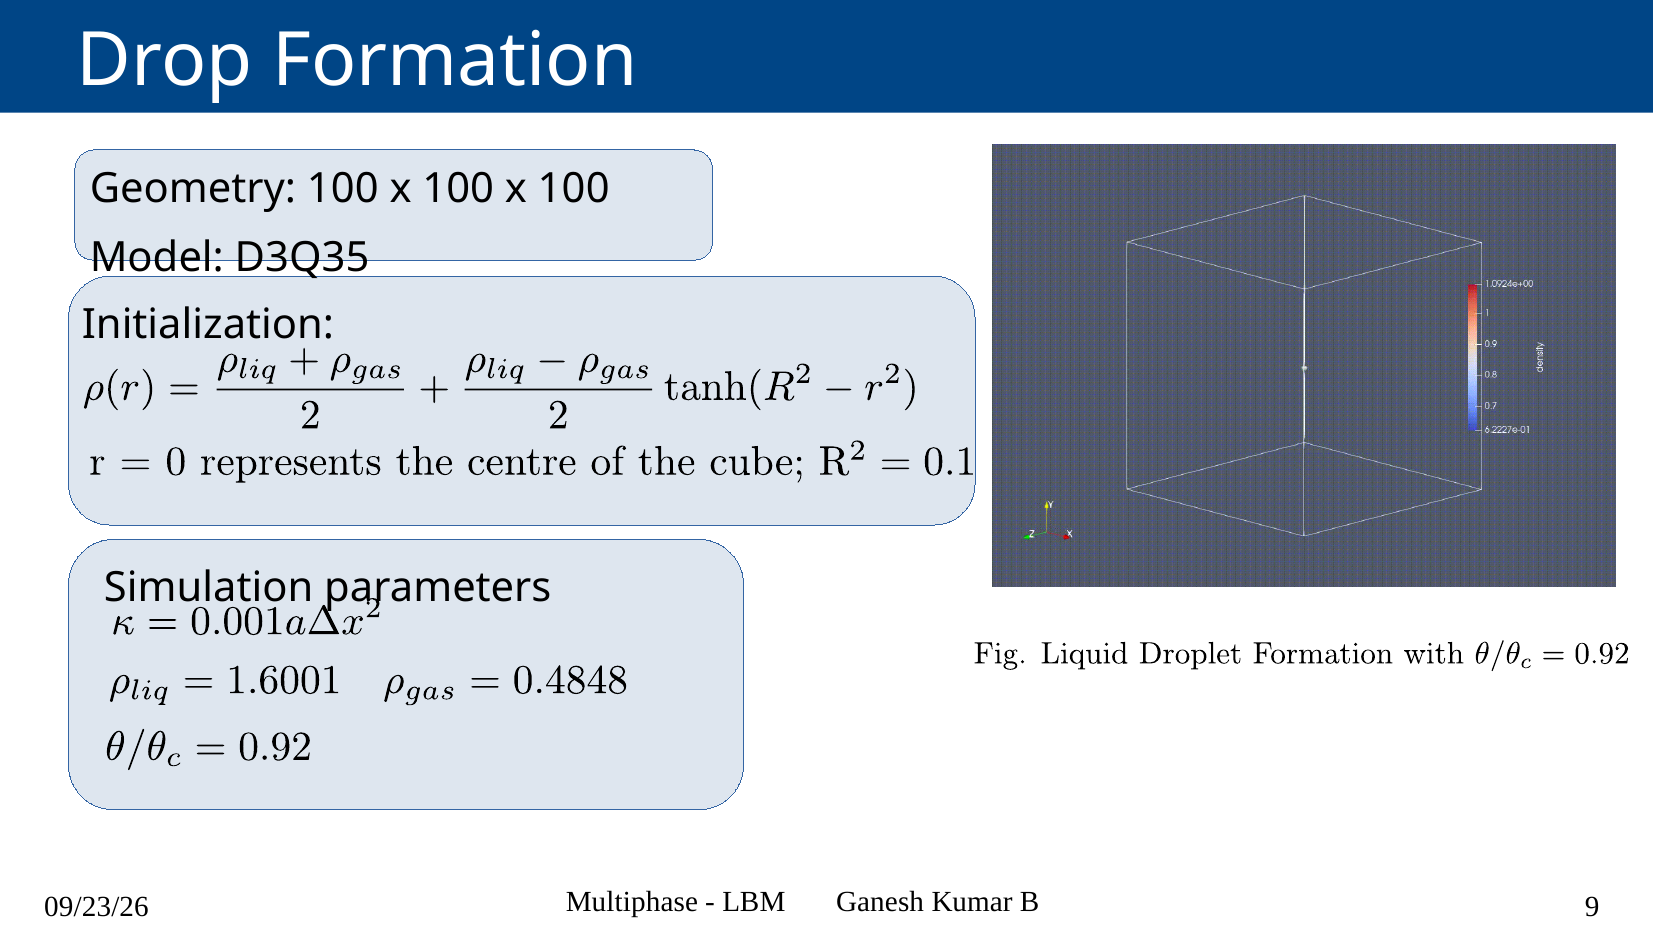

# Drop Formation
Geometry: 100 x 100 x 100
Model: D3Q35
Initialization:
Simulation parameters
Multiphase - LBM Ganesh Kumar B
9